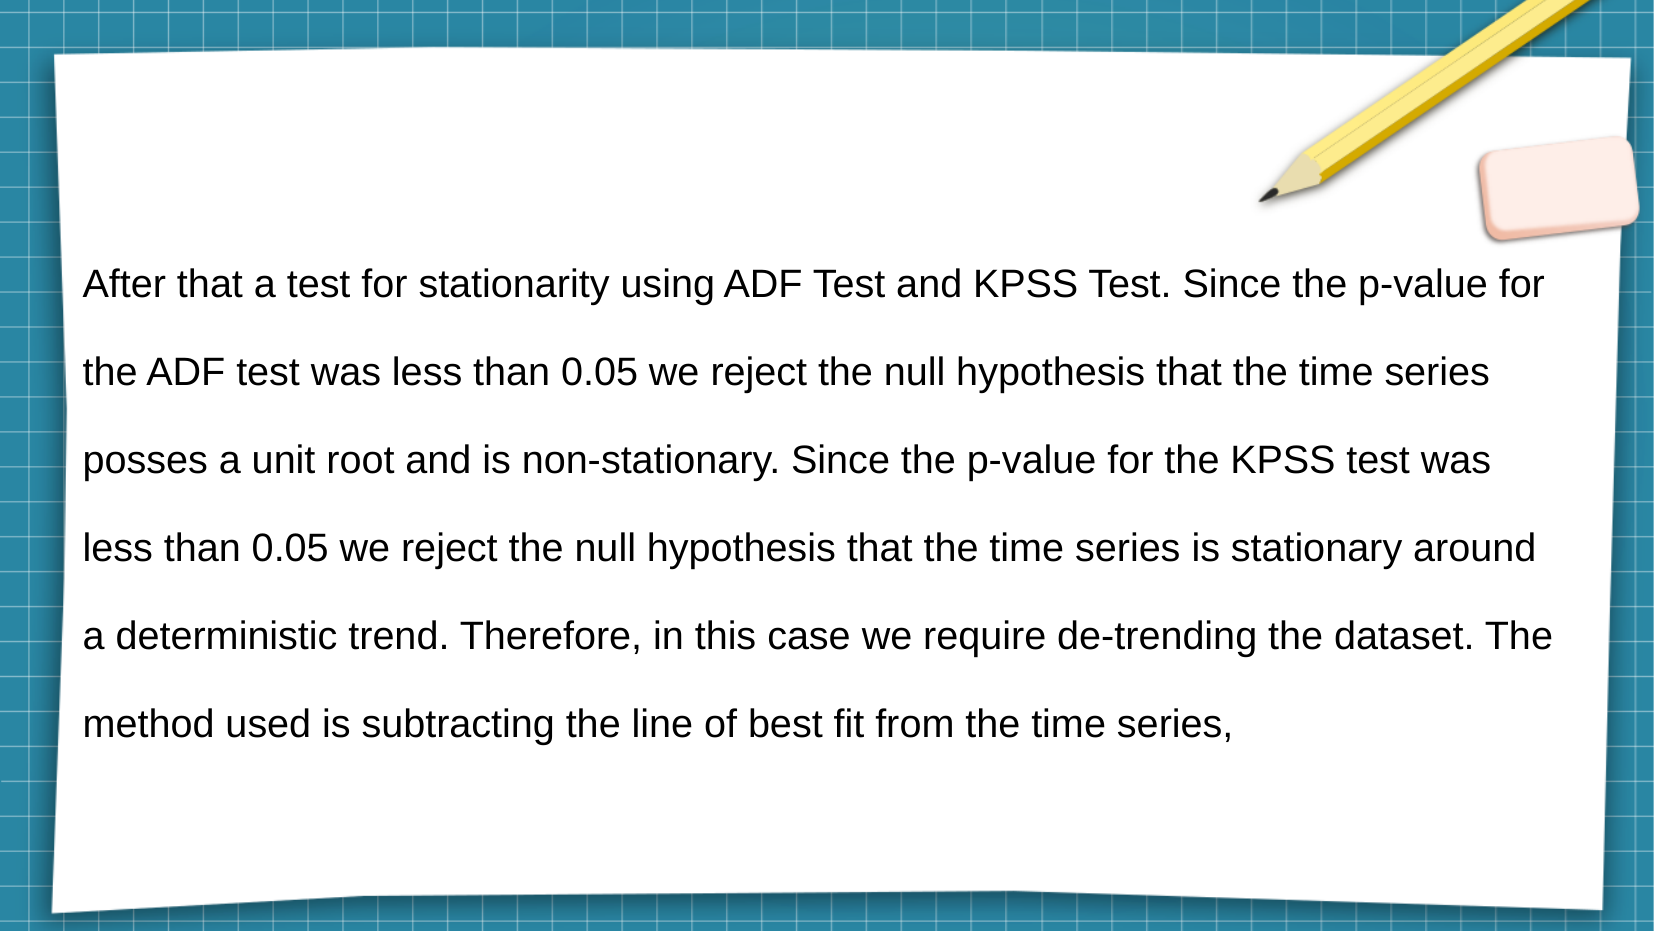

#
After that a test for stationarity using ADF Test and KPSS Test. Since the p-value for the ADF test was less than 0.05 we reject the null hypothesis that the time series posses a unit root and is non-stationary. Since the p-value for the KPSS test was less than 0.05 we reject the null hypothesis that the time series is stationary around a deterministic trend. Therefore, in this case we require de-trending the dataset. The method used is subtracting the line of best fit from the time series,